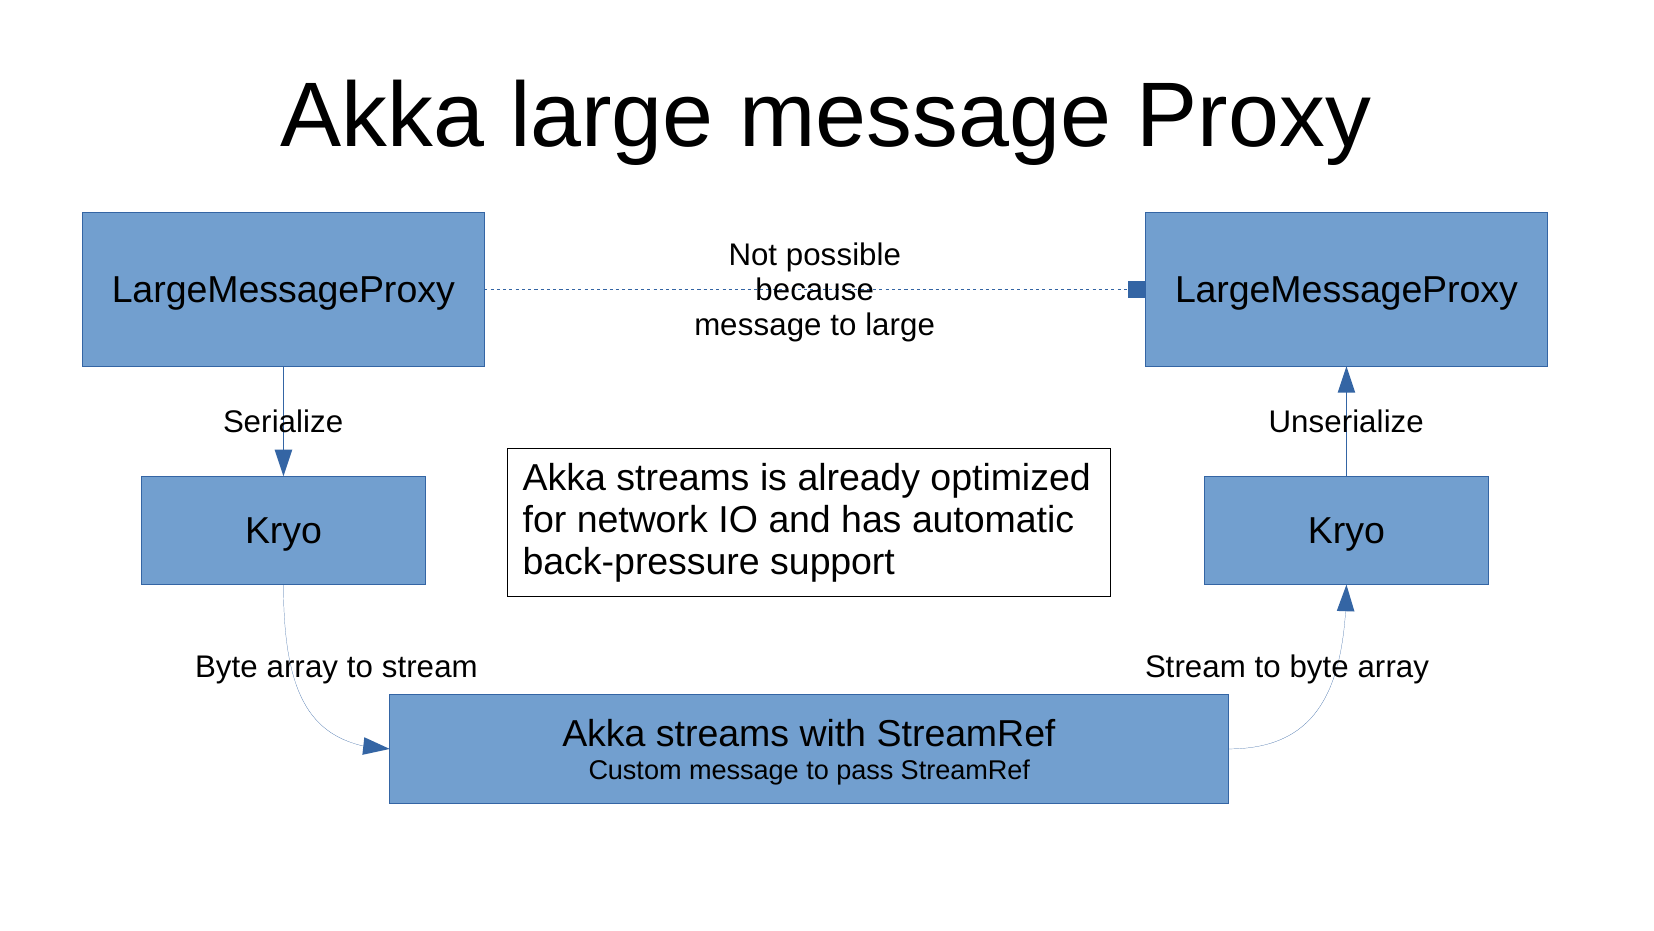

# Akka large message Proxy
LargeMessageProxy
LargeMessageProxy
Akka streams is already optimized for network IO and has automatic back-pressure support
Kryo
Kryo
Akka streams with StreamRef
Custom message to pass StreamRef